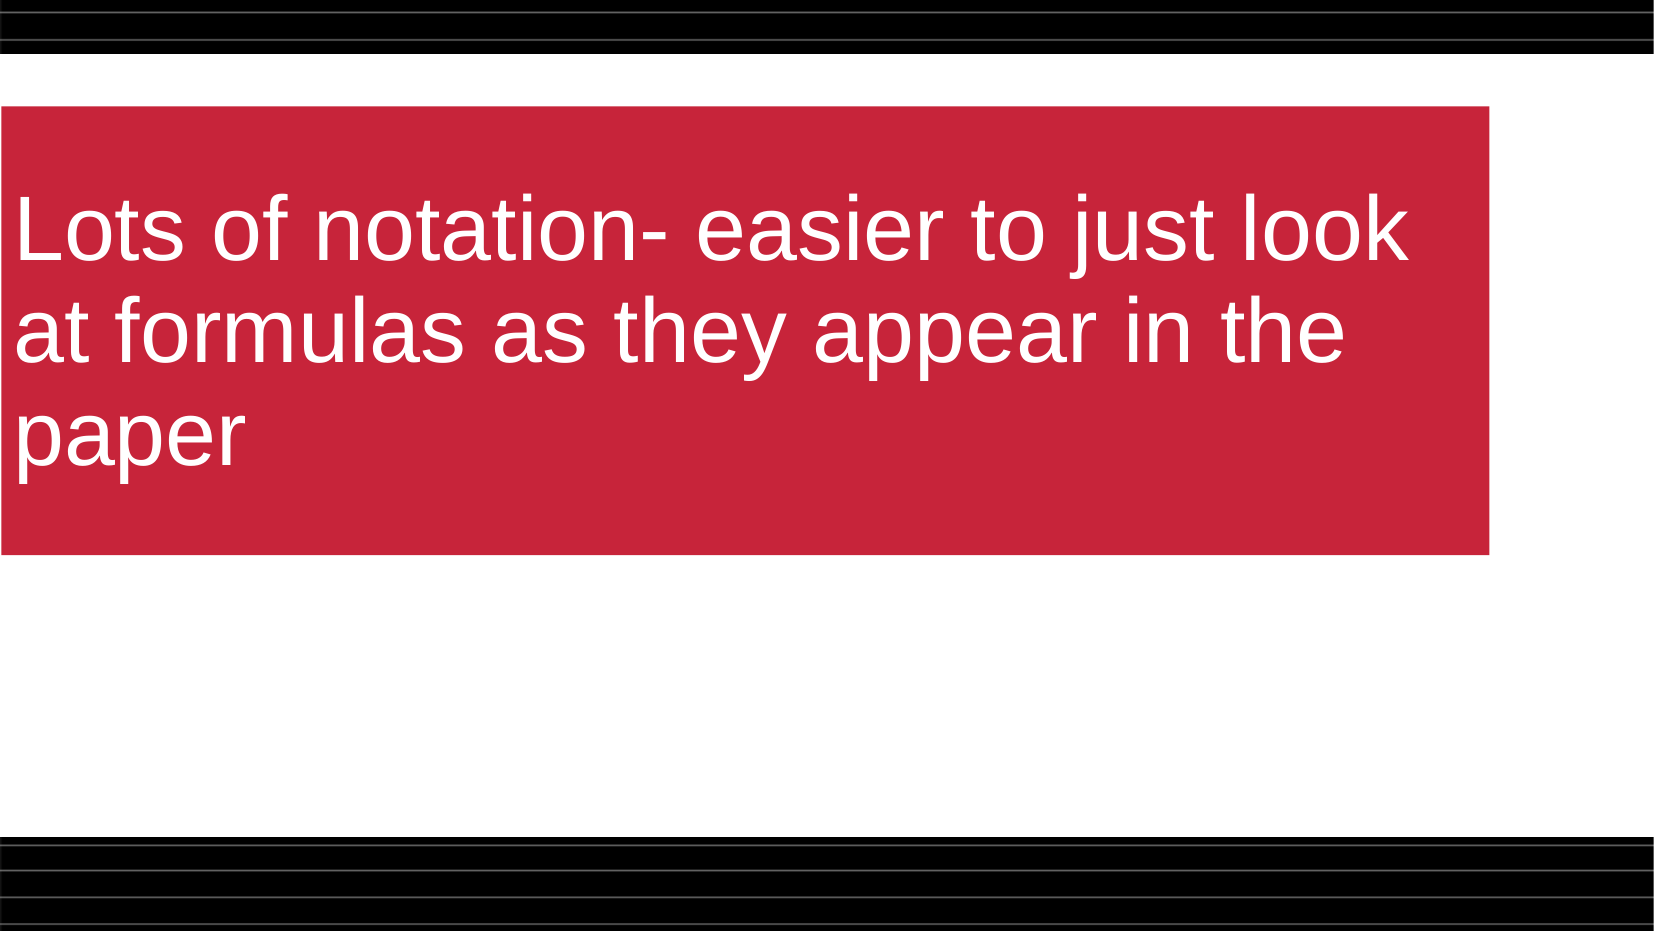

# Lots of notation- easier to just look at formulas as they appear in the paper